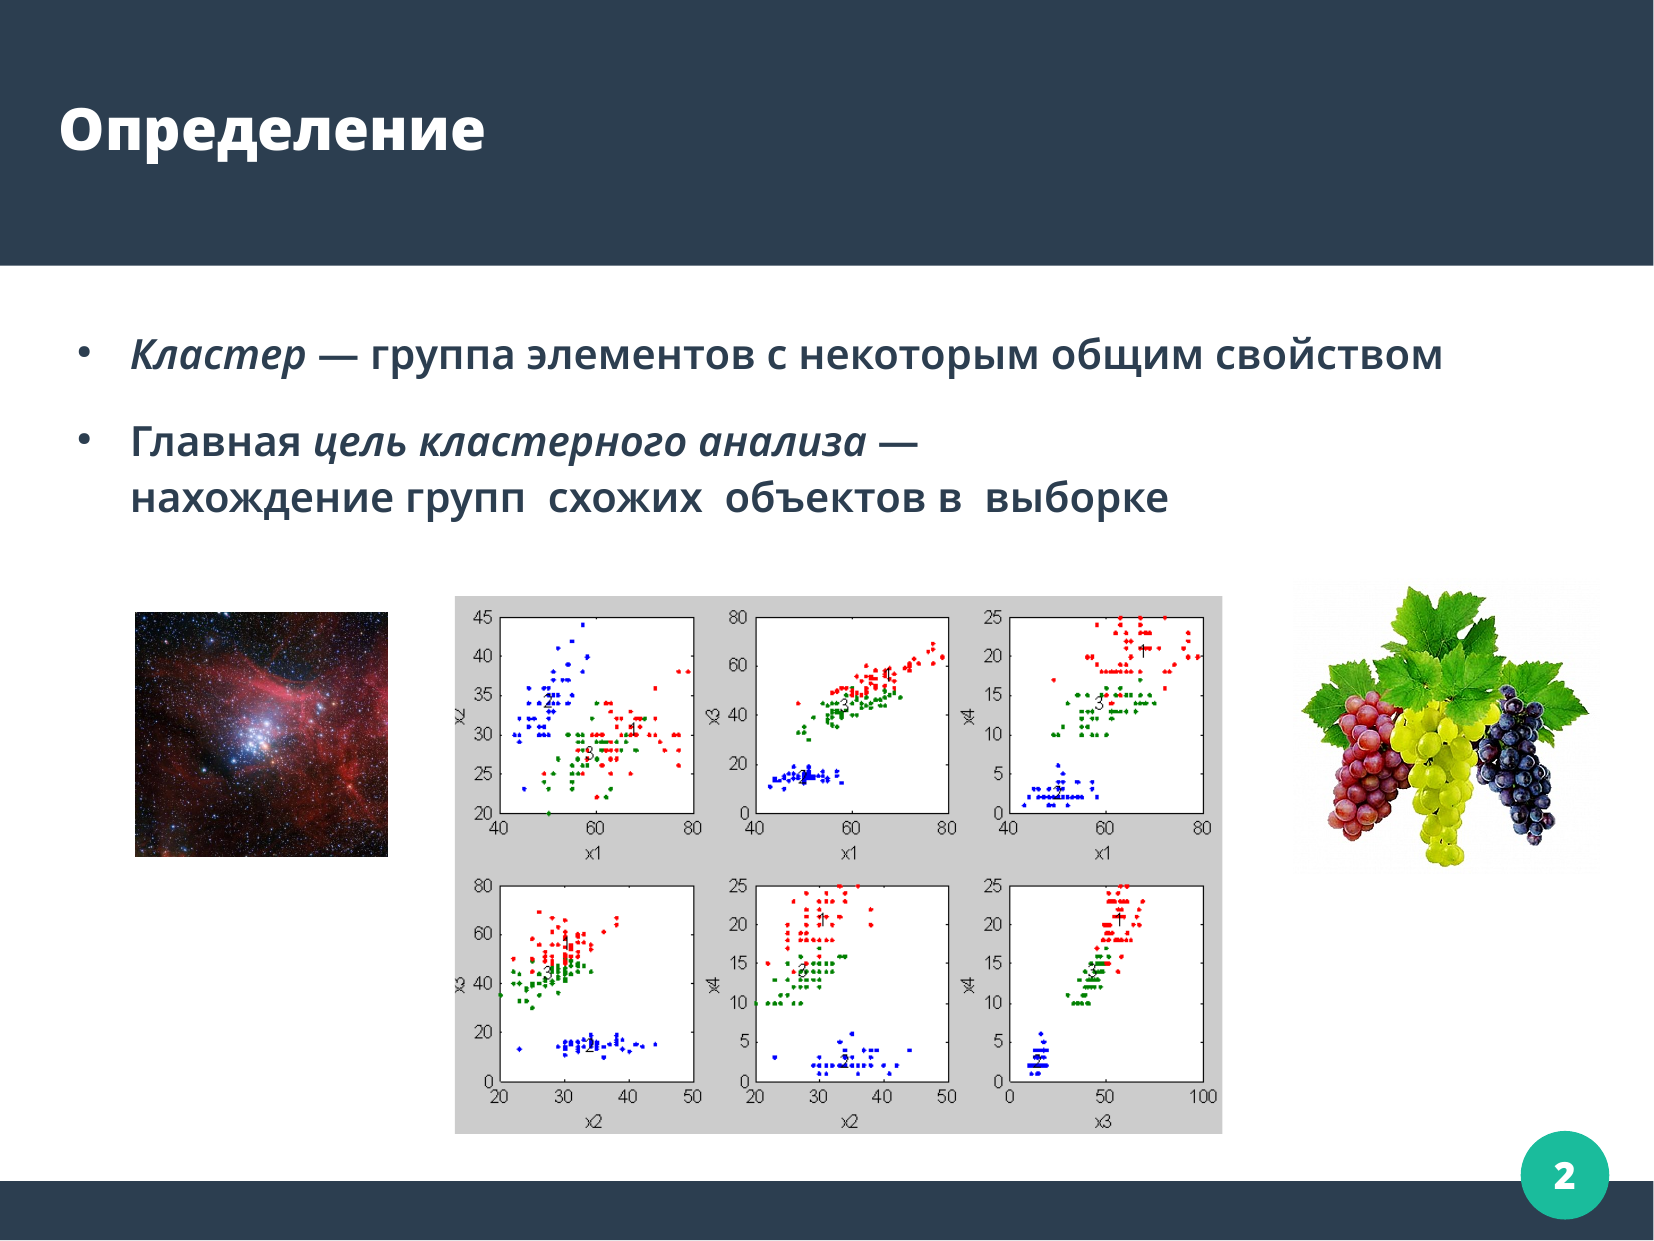

# Определение
Кластер — группа элементов с некоторым общим свойством
Главная цель кластерного анализа —
нахождение групп схожих объектов в выборке
2